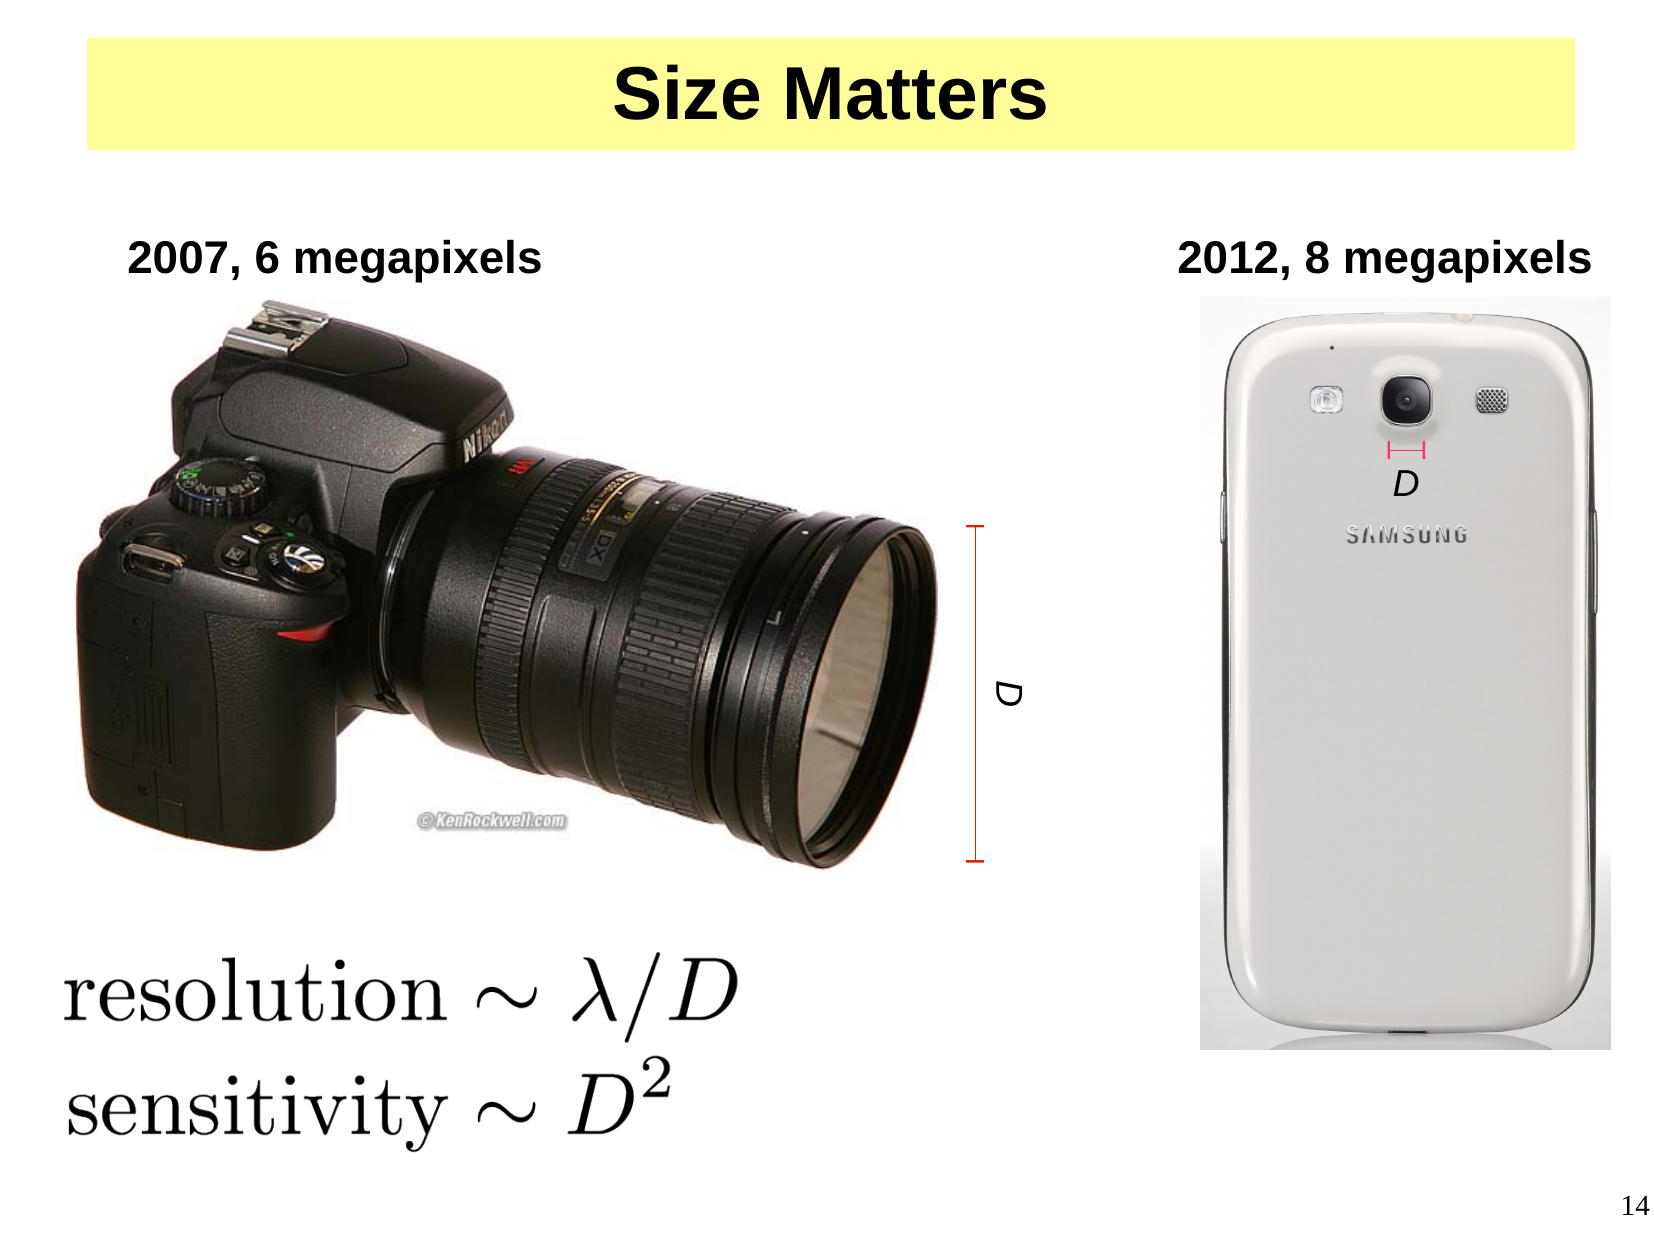

# Size Matters
2007, 6 megapixels
2012, 8 megapixels
D
D
14